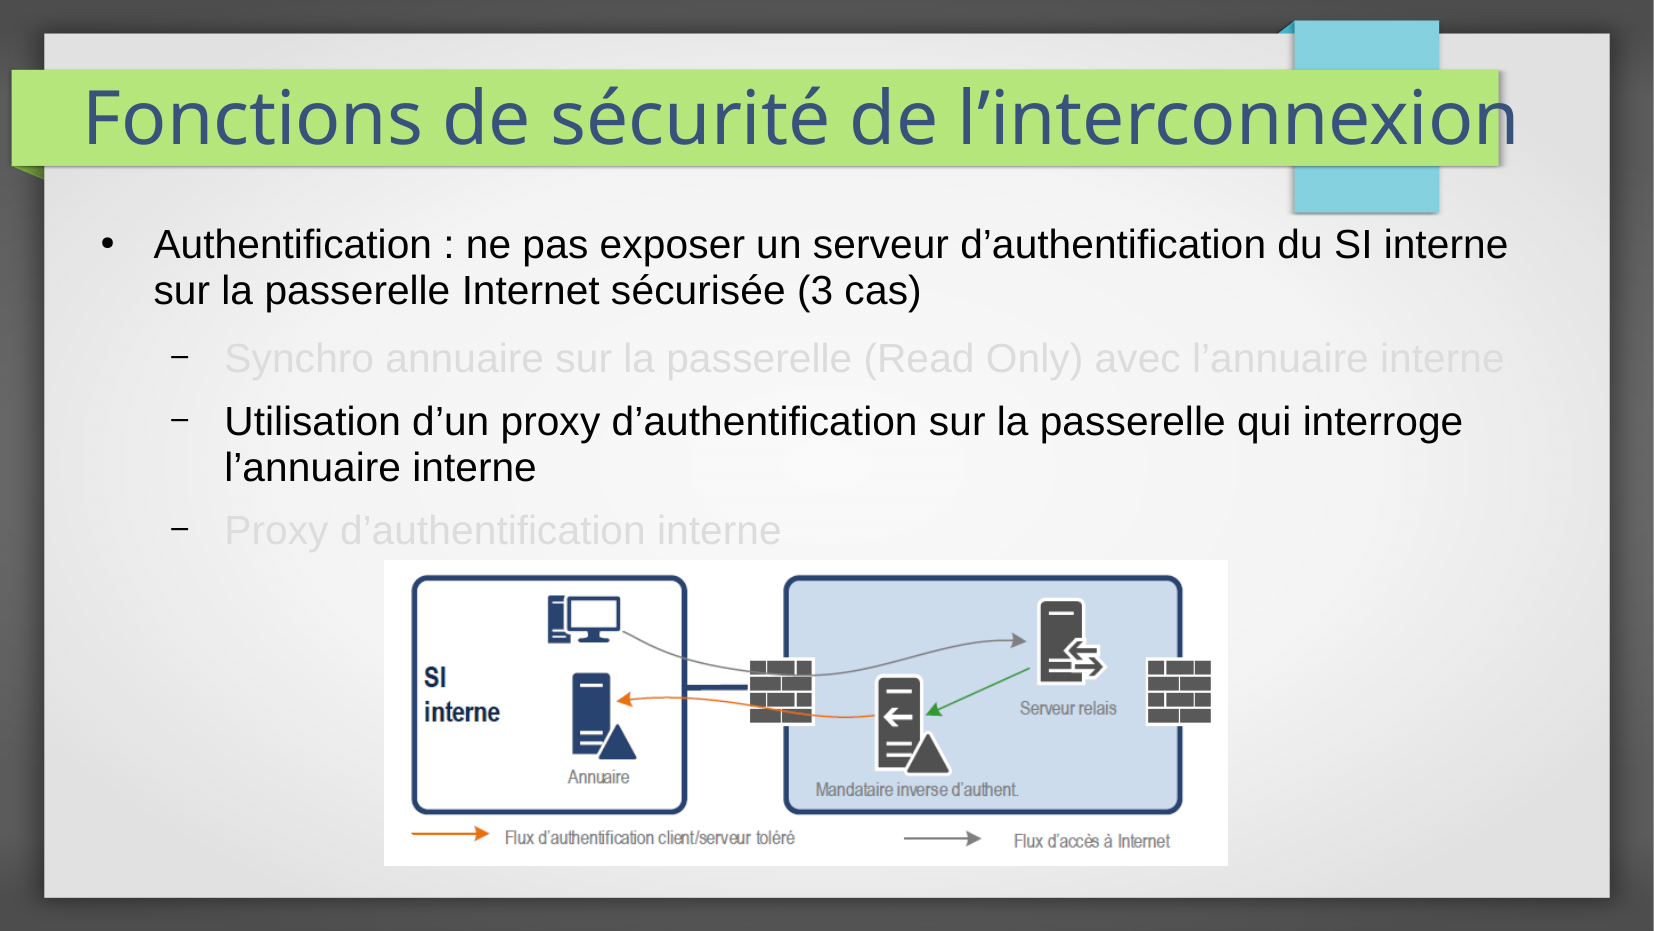

# Fonctions de sécurité de l’interconnexion
Authentification : ne pas exposer un serveur d’authentification du SI interne sur la passerelle Internet sécurisée (3 cas)
Synchro annuaire sur la passerelle (Read Only) avec l’annuaire interne
Utilisation d’un proxy d’authentification sur la passerelle qui interroge l’annuaire interne
Proxy d’authentification interne